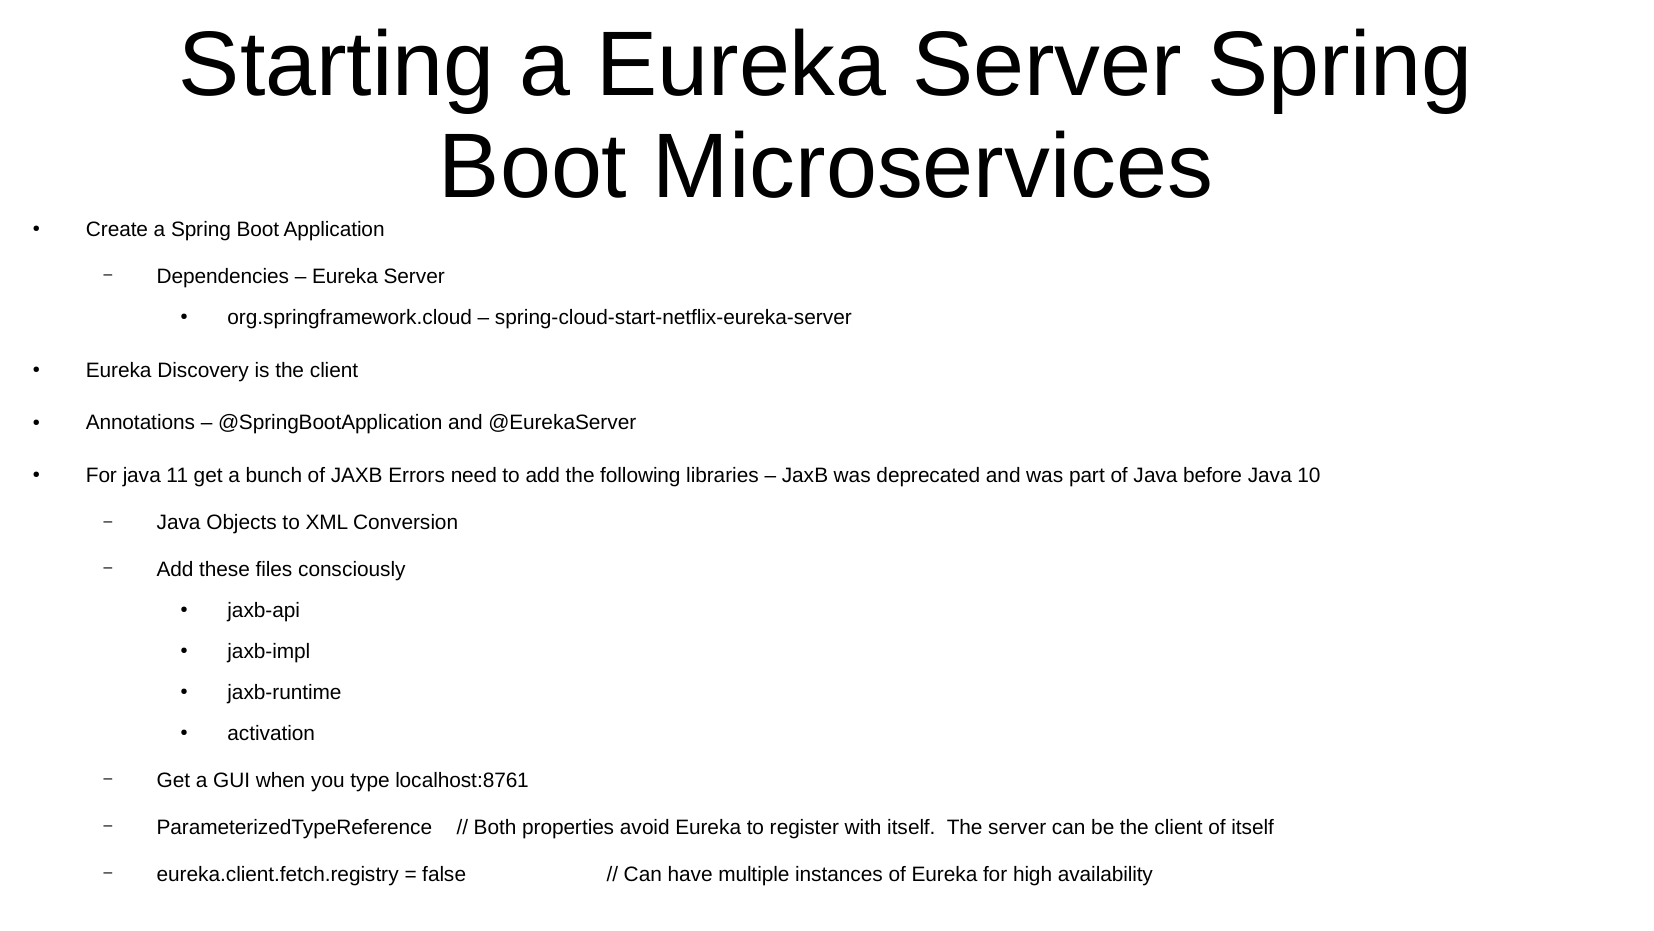

# Starting a Eureka Server Spring Boot Microservices
Create a Spring Boot Application
Dependencies – Eureka Server
org.springframework.cloud – spring-cloud-start-netflix-eureka-server
Eureka Discovery is the client
Annotations – @SpringBootApplication and @EurekaServer
For java 11 get a bunch of JAXB Errors need to add the following libraries – JaxB was deprecated and was part of Java before Java 10
Java Objects to XML Conversion
Add these files consciously
jaxb-api
jaxb-impl
jaxb-runtime
activation
Get a GUI when you type localhost:8761
ParameterizedTypeReference	// Both properties avoid Eureka to register with itself. The server can be the client of itself
eureka.client.fetch.registry = false		// Can have multiple instances of Eureka for high availability